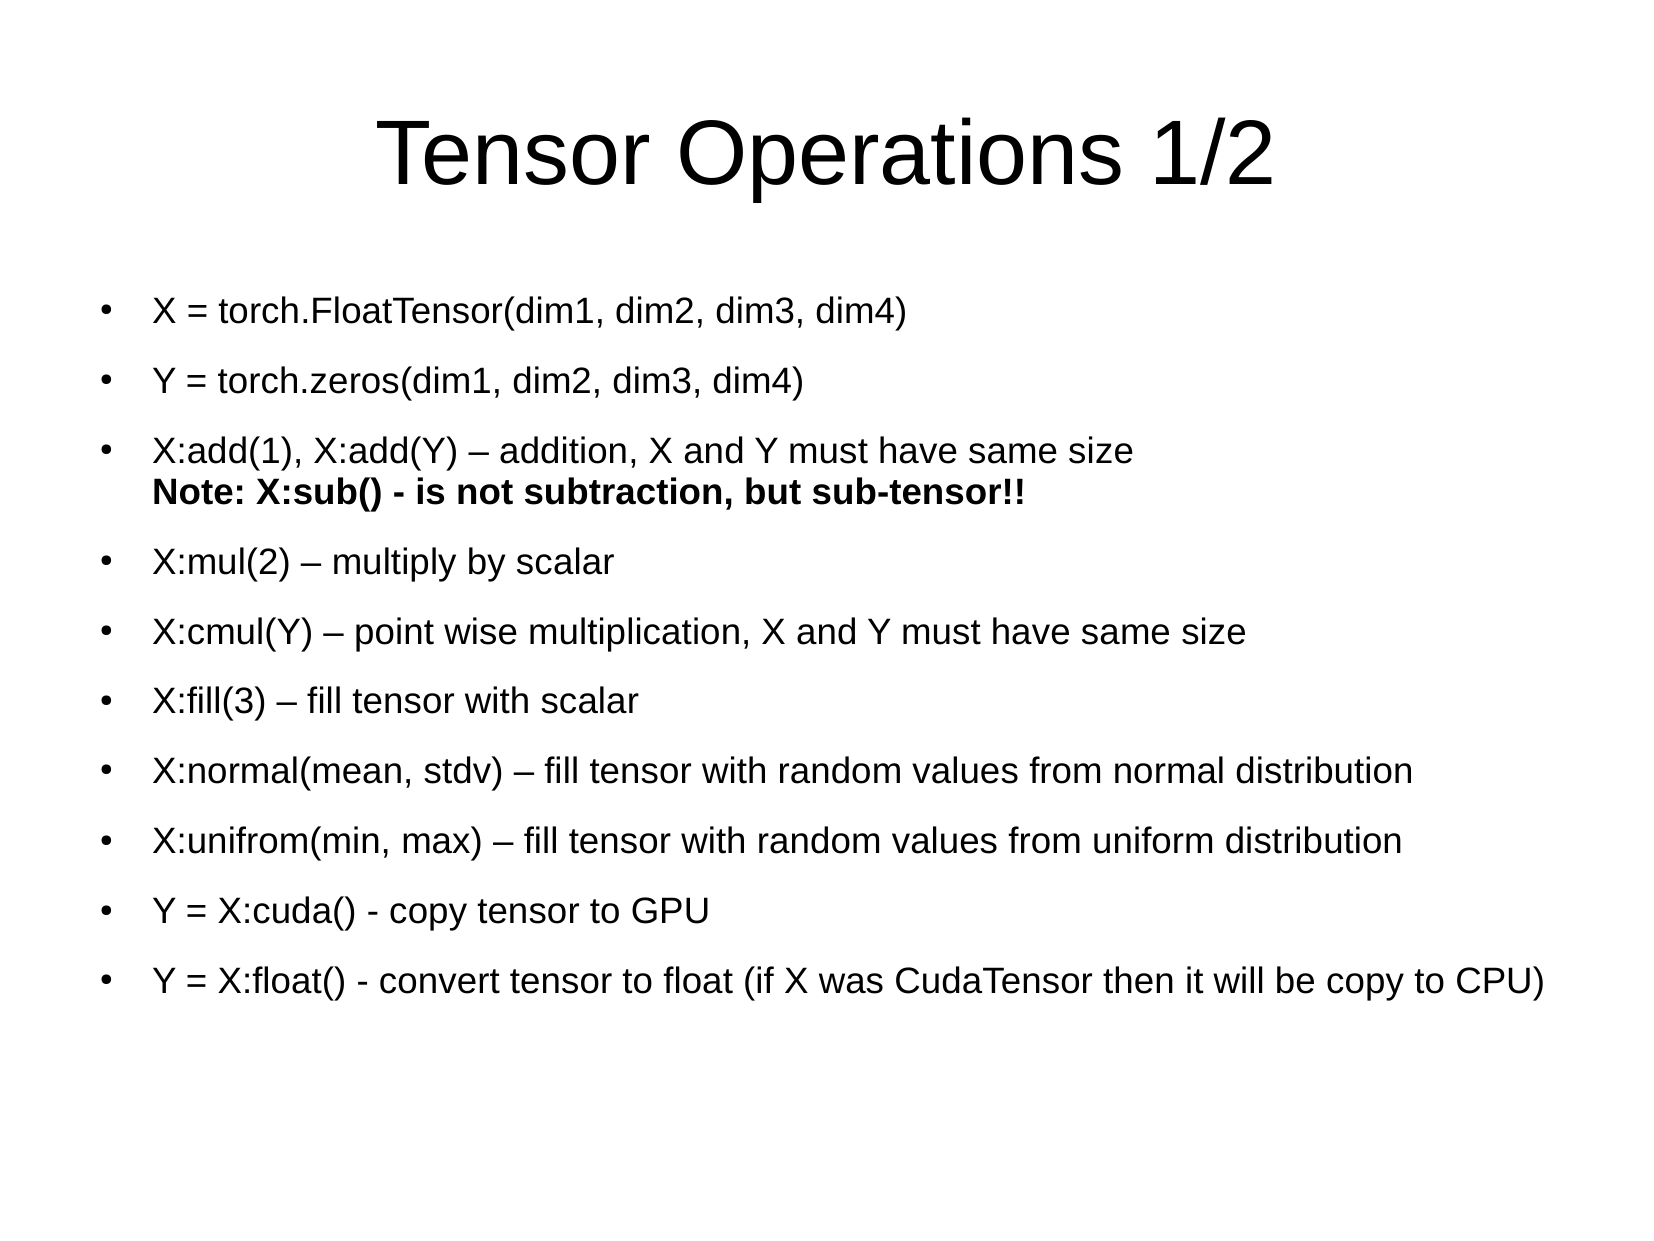

# Tensor Operations 1/2
X = torch.FloatTensor(dim1, dim2, dim3, dim4)
Y = torch.zeros(dim1, dim2, dim3, dim4)
X:add(1), X:add(Y) – addition, X and Y must have same size
Note: X:sub() - is not subtraction, but sub-tensor!!
X:mul(2) – multiply by scalar
X:cmul(Y) – point wise multiplication, X and Y must have same size
X:fill(3) – fill tensor with scalar
X:normal(mean, stdv) – fill tensor with random values from normal distribution
X:unifrom(min, max) – fill tensor with random values from uniform distribution
Y = X:cuda() - copy tensor to GPU
Y = X:float() - convert tensor to float (if X was CudaTensor then it will be copy to CPU)